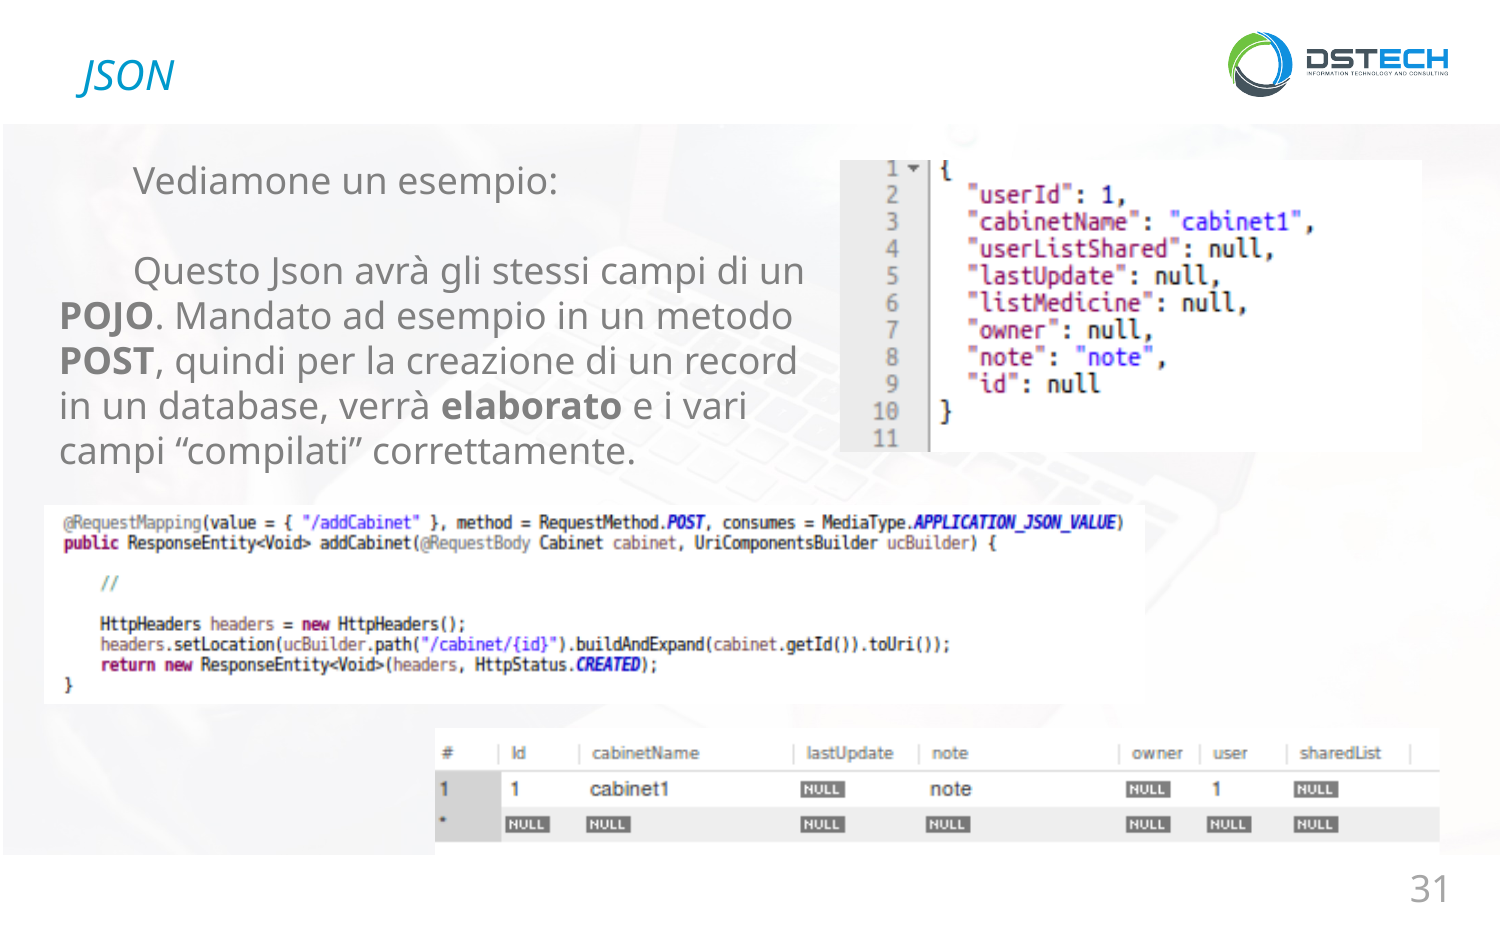

JSON
	Vediamone un esempio:
	Questo Json avrà gli stessi campi di un
POJO. Mandato ad esempio in un metodo
POST, quindi per la creazione di un record
in un database, verrà elaborato e i vari
campi “compilati” correttamente.
31